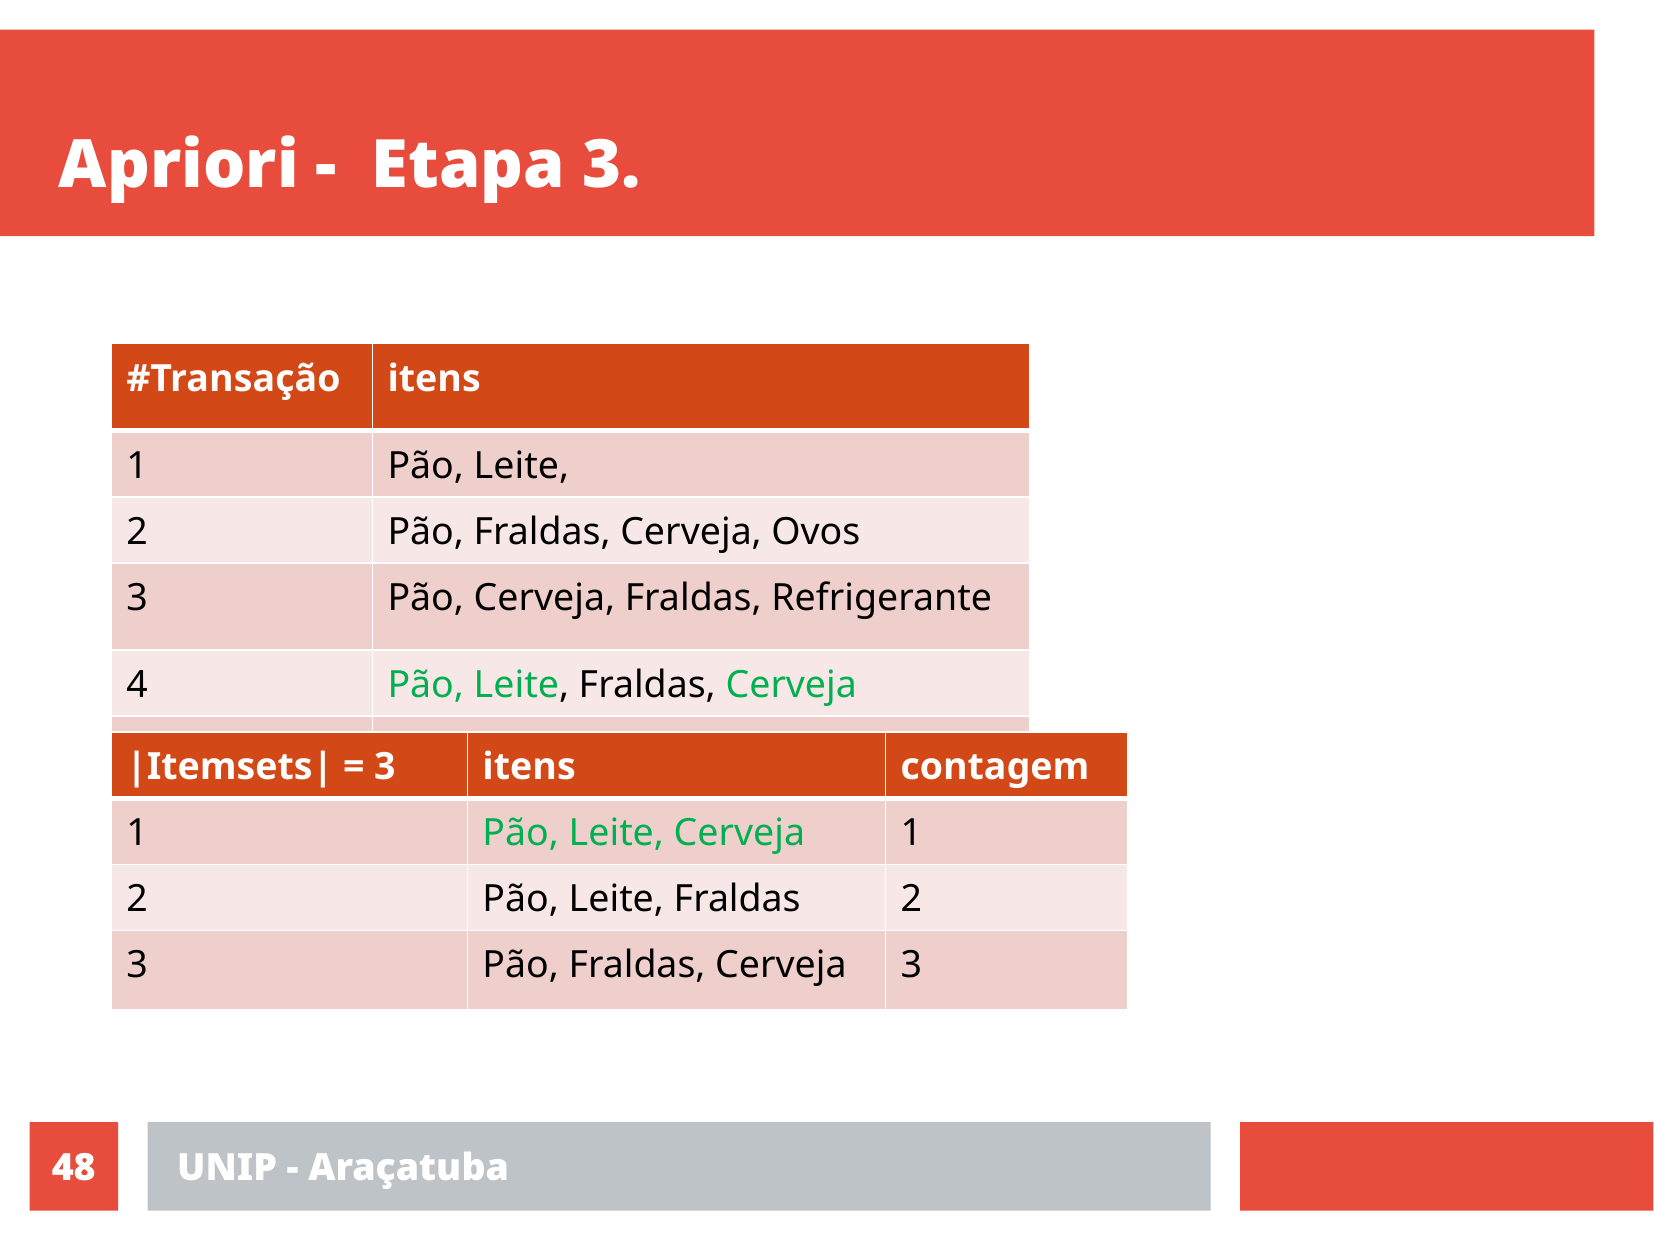

# Apriori - Etapa 3.
| #Transação | itens |
| --- | --- |
| 1 | Pão, Leite, |
| 2 | Pão, Fraldas, Cerveja, Ovos |
| 3 | Pão, Cerveja, Fraldas, Refrigerante |
| 4 | Pão, Leite, Fraldas, Cerveja |
| 5 | Pão, Leite, Fraldas, Refrigerante |
| |Itemsets| = 3 | itens | contagem |
| --- | --- | --- |
| 1 | Pão, Leite, Cerveja | 1 |
| 2 | Pão, Leite, Fraldas | 2 |
| 3 | Pão, Fraldas, Cerveja | 3 |
48
UNIP - Araçatuba